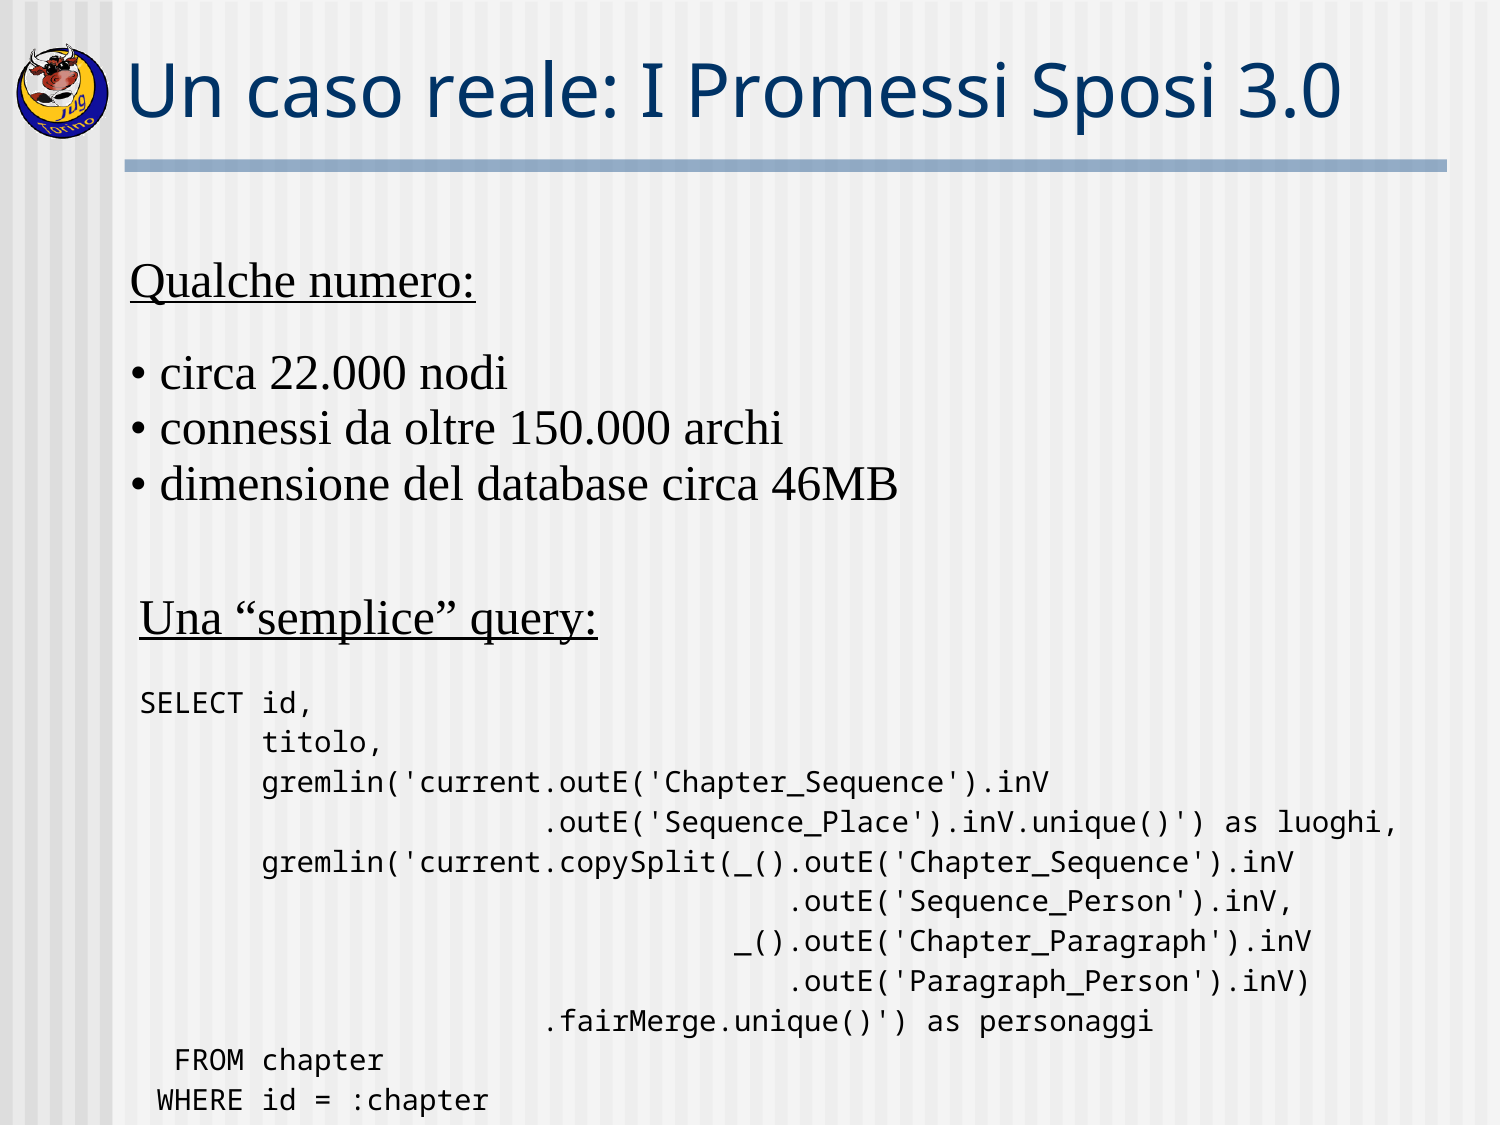

# Un caso reale: I Promessi Sposi 3.0
Qualche numero:
 circa 22.000 nodi
 connessi da oltre 150.000 archi
 dimensione del database circa 46MB
Una “semplice” query:
SELECT id,
 titolo,
 gremlin('current.outE('Chapter_Sequence').inV
 .outE('Sequence_Place').inV.unique()') as luoghi,
 gremlin('current.copySplit(_().outE('Chapter_Sequence').inV
 .outE('Sequence_Person').inV,
 _().outE('Chapter_Paragraph').inV
 .outE('Paragraph_Person').inV)
 .fairMerge.unique()') as personaggi
 FROM chapter
 WHERE id = :chapter